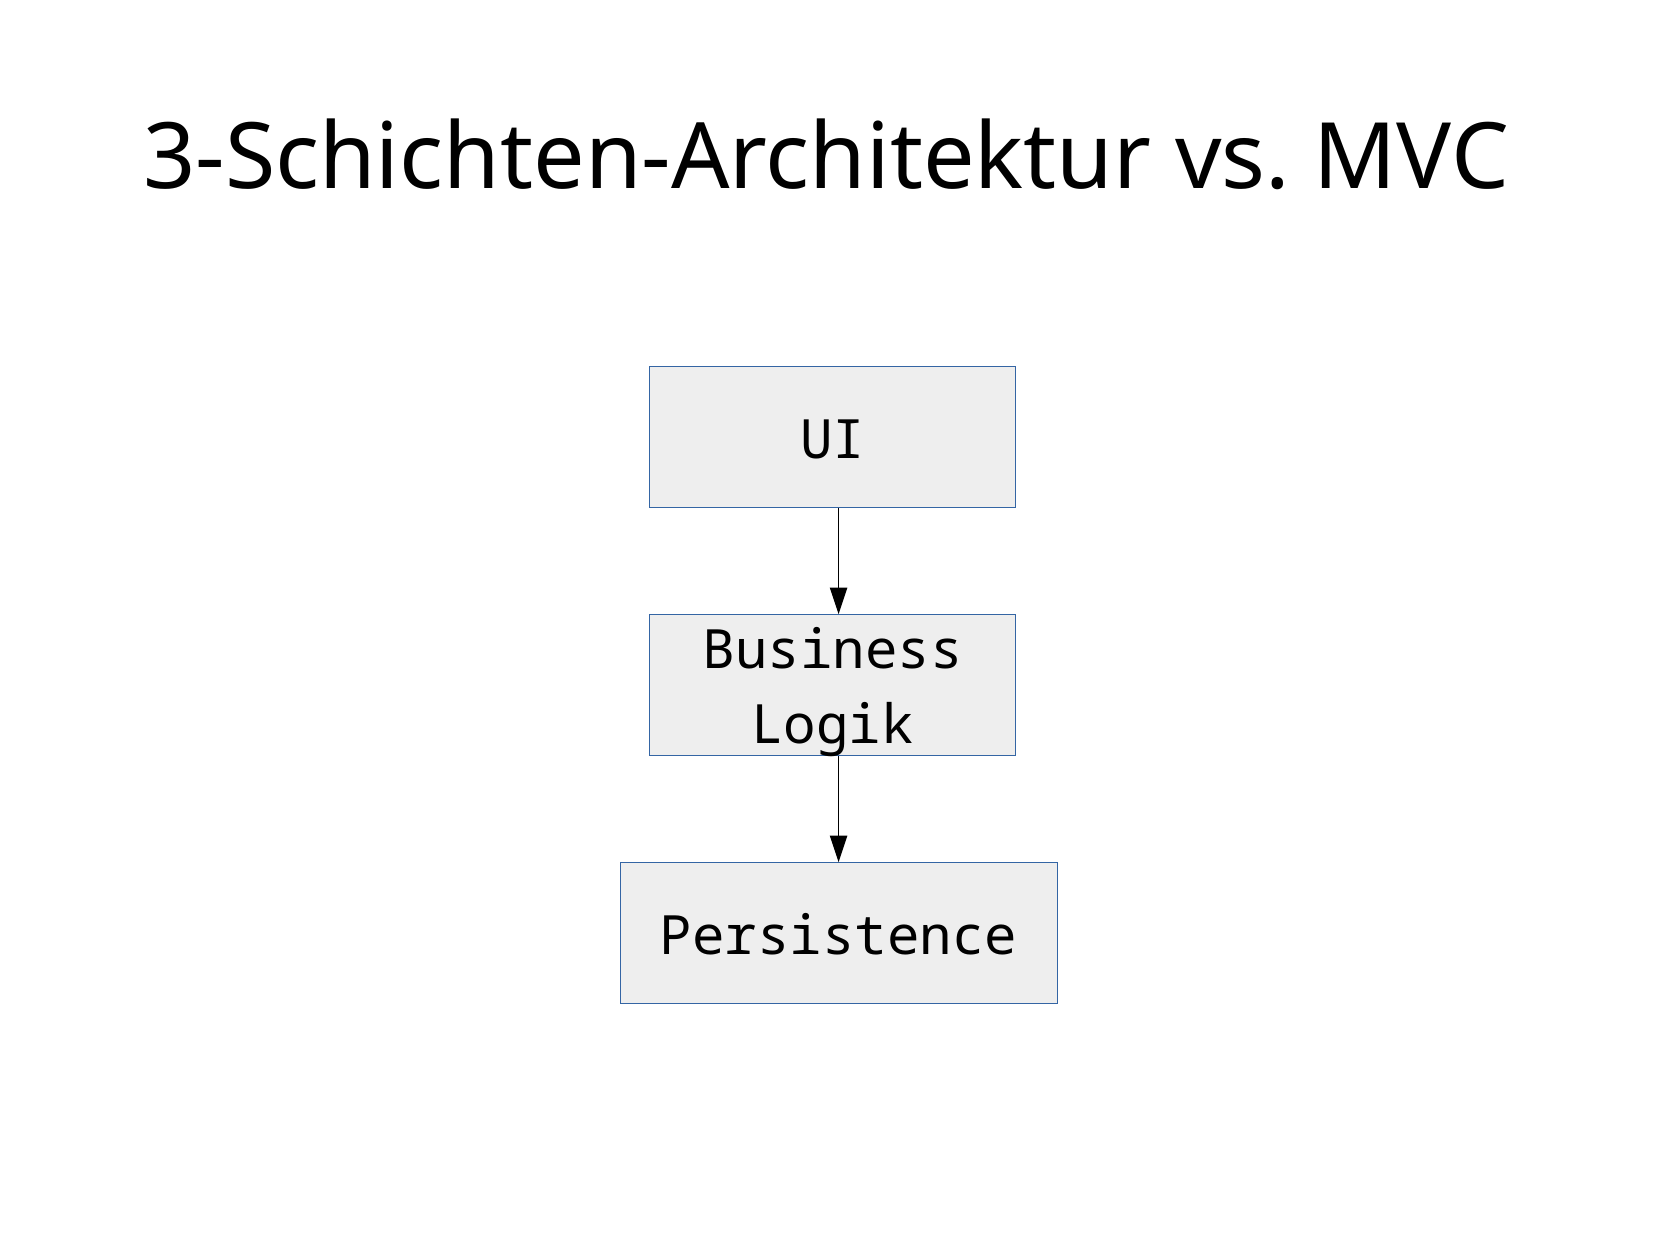

# 3-Schichten-Architektur vs. MVC
UI
Business
Logik
Persistence